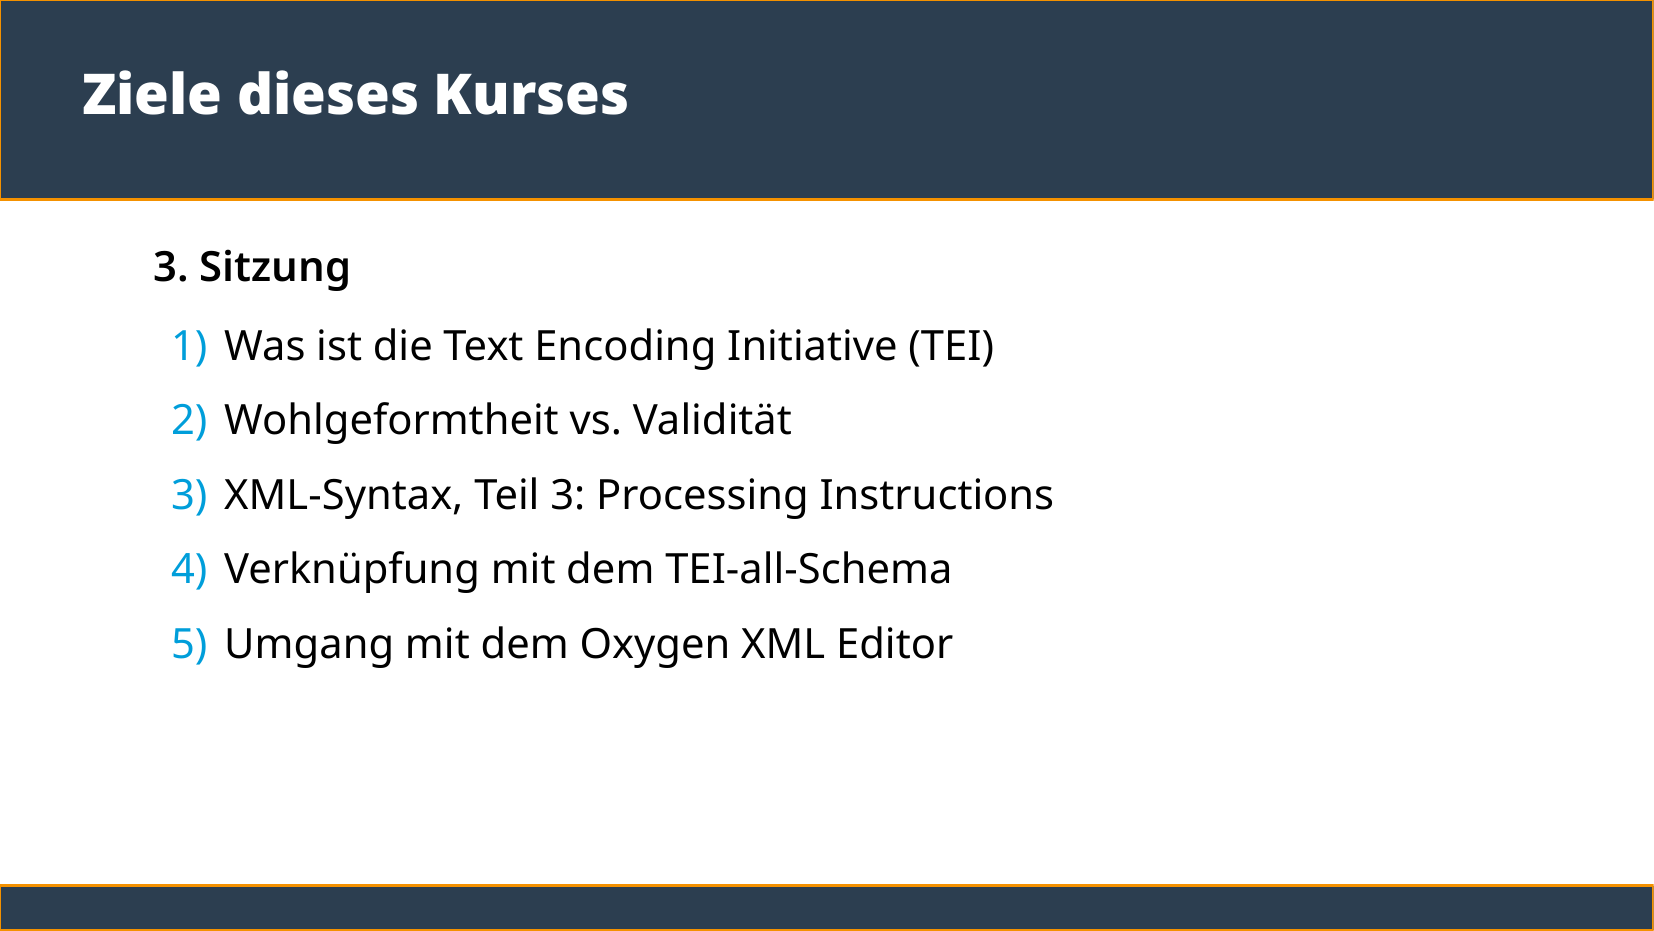

# Ziele dieses Kurses
3. Sitzung
Was ist die Text Encoding Initiative (TEI)
Wohlgeformtheit vs. Validität
XML-Syntax, Teil 3: Processing Instructions
Verknüpfung mit dem TEI-all-Schema
Umgang mit dem Oxygen XML Editor